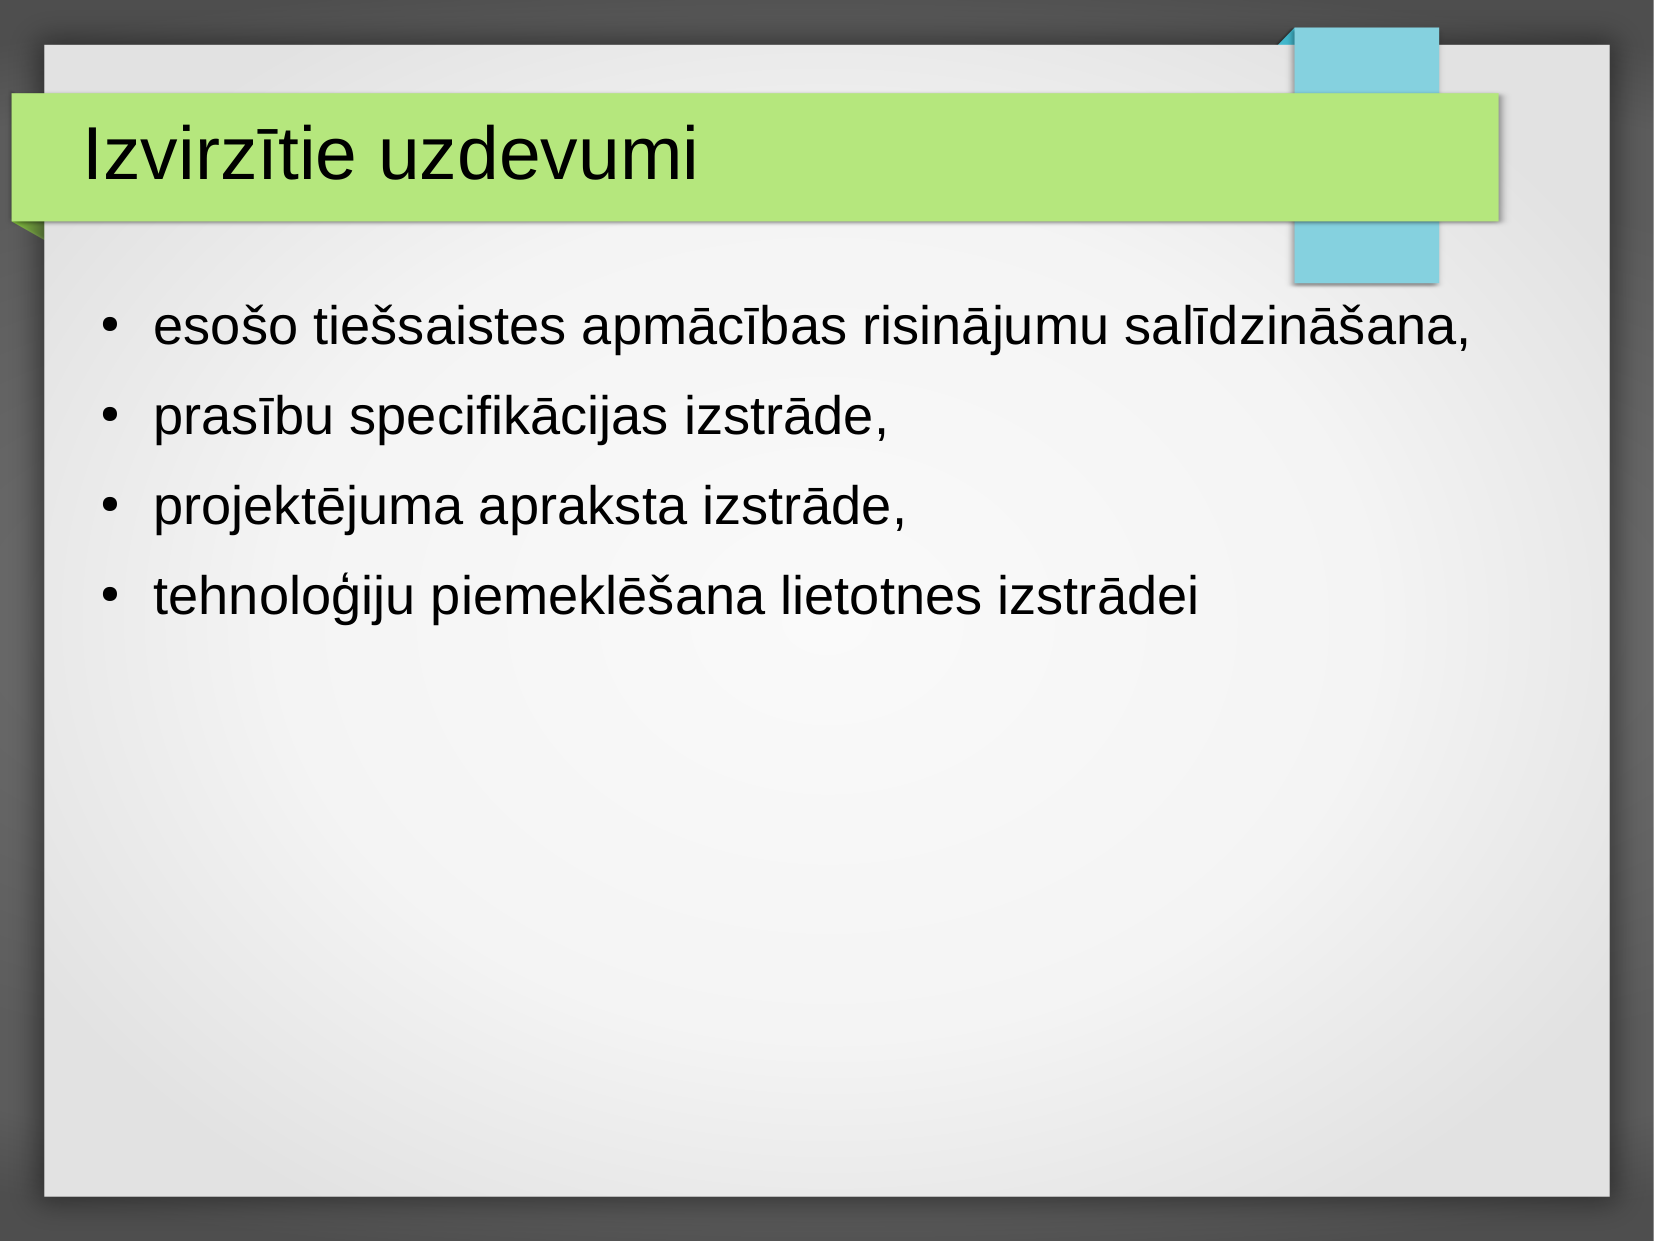

# Izvirzītie uzdevumi
esošo tiešsaistes apmācības risinājumu salīdzināšana,
prasību specifikācijas izstrāde,
projektējuma apraksta izstrāde,
tehnoloģiju piemeklēšana lietotnes izstrādei